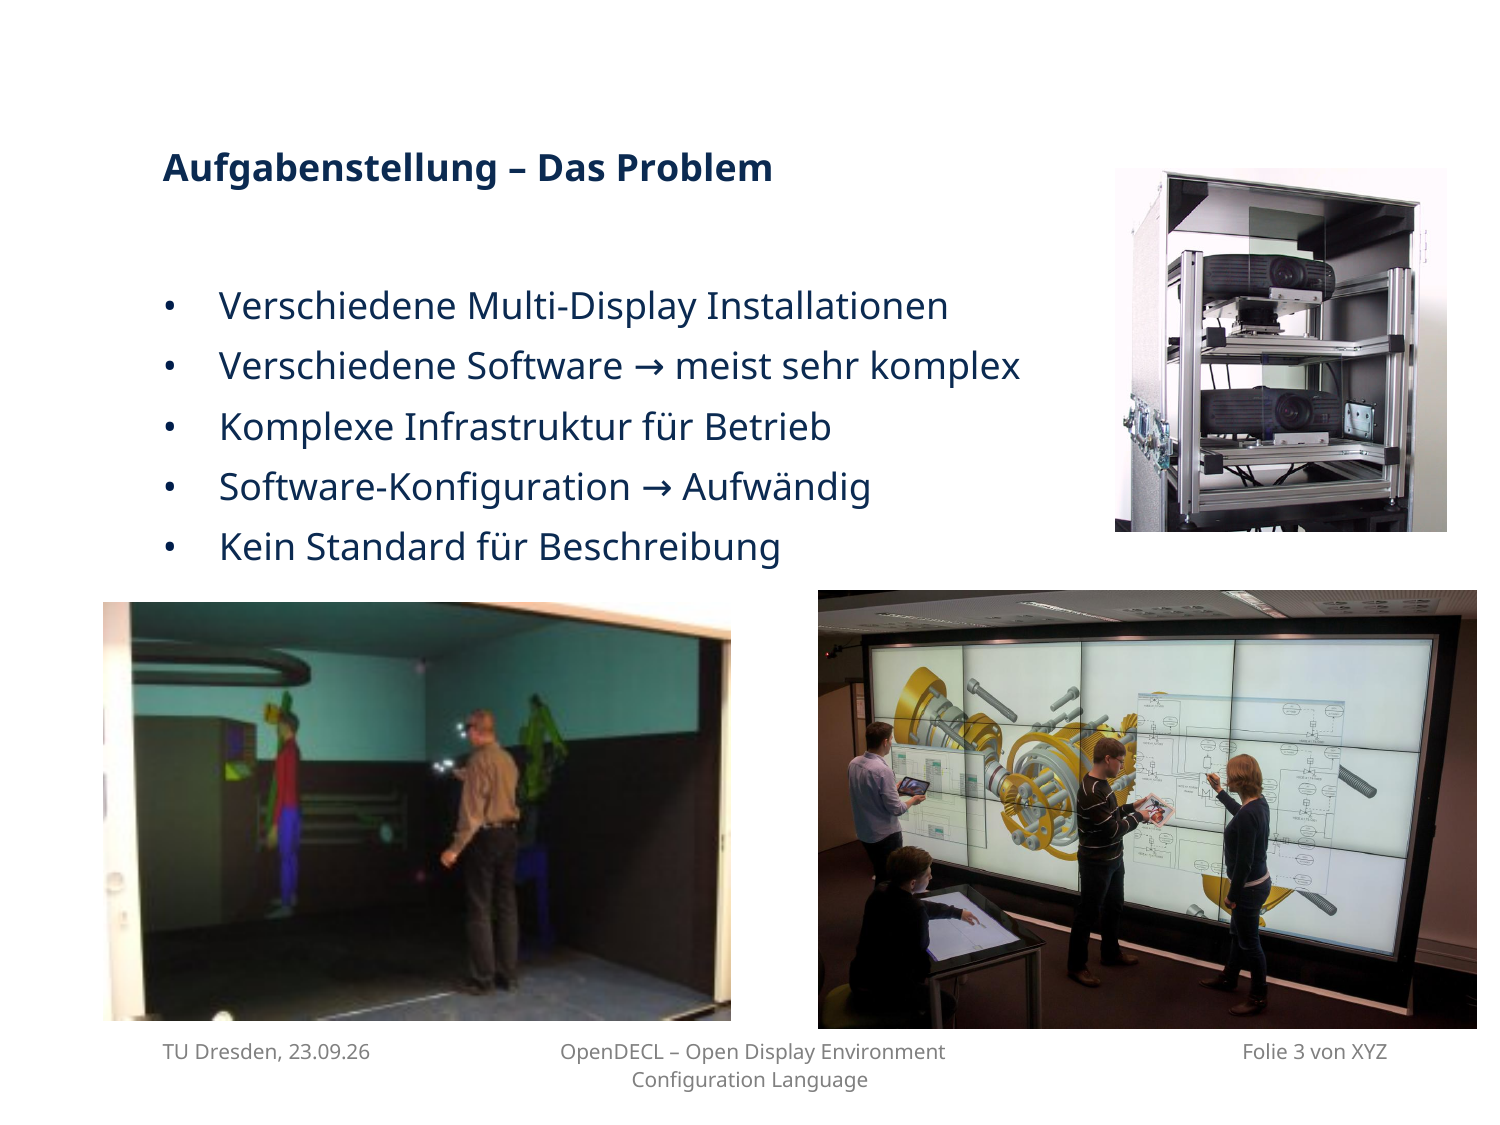

# Aufgabenstellung – Das Problem
Verschiedene Multi-Display Installationen
Verschiedene Software → meist sehr komplex
Komplexe Infrastruktur für Betrieb
Software-Konfiguration → Aufwändig
Kein Standard für Beschreibung
3